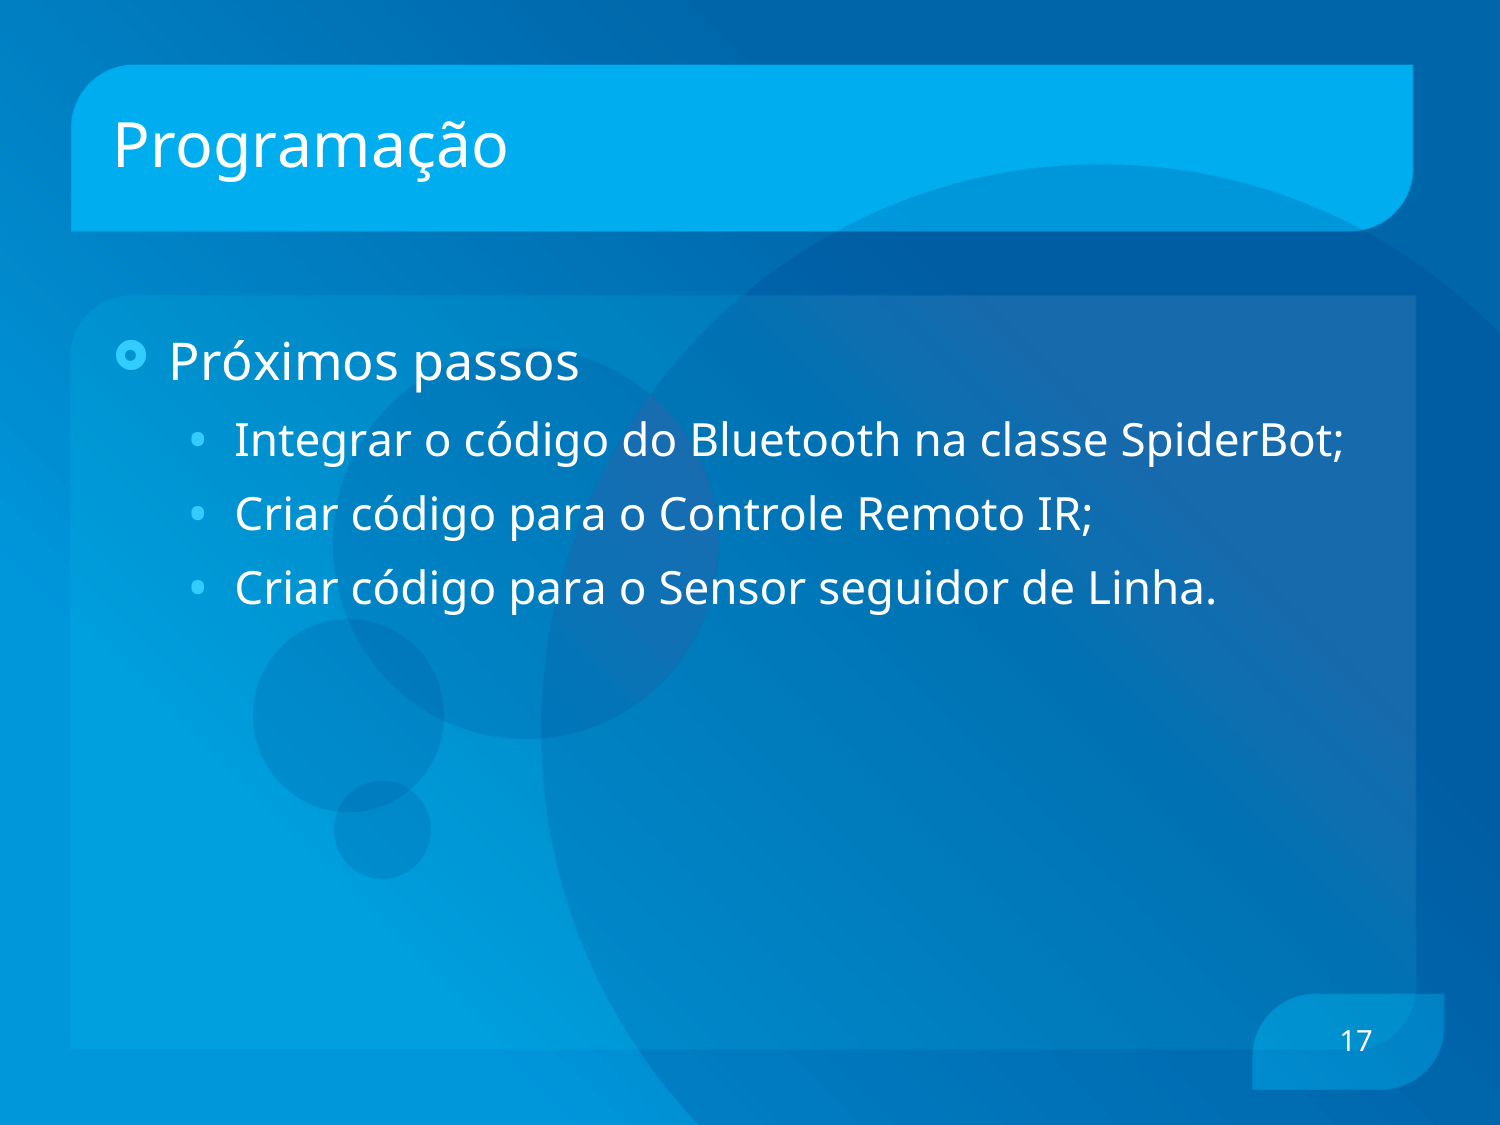

# Programação
Próximos passos
Integrar o código do Bluetooth na classe SpiderBot;
Criar código para o Controle Remoto IR;
Criar código para o Sensor seguidor de Linha.
17